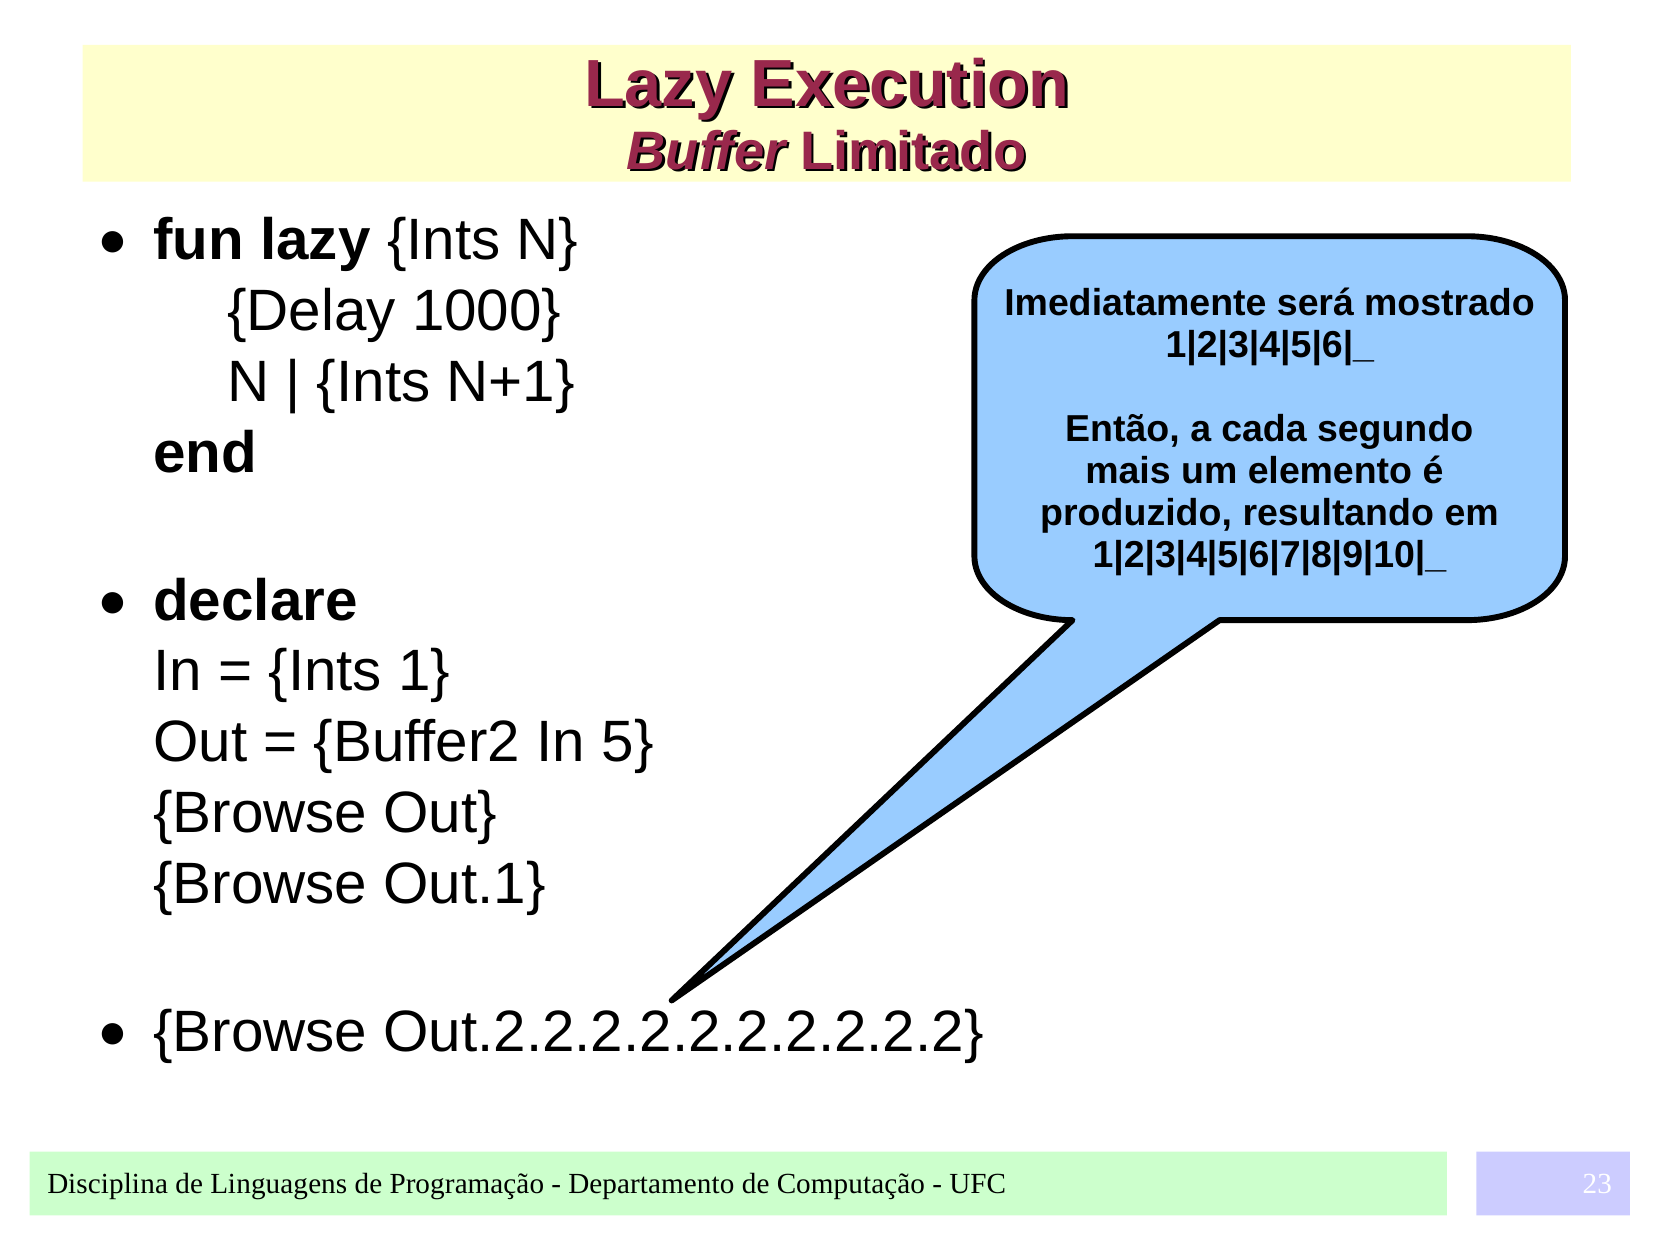

# Lazy Execution Buffer Limitado
fun lazy {Ints N}
	{Delay 1000}
	N | {Ints N+1}
end
declare
In = {Ints 1}
Out = {Buffer2 In 5}
{Browse Out}
{Browse Out.1}
{Browse Out.2.2.2.2.2.2.2.2.2.2}
Imediatamente será mostrado
1|2|3|4|5|6|_
Então, a cada segundo
mais um elemento é
produzido, resultando em
1|2|3|4|5|6|7|8|9|10|_
Disciplina de Linguagens de Programação - Departamento de Computação - UFC
23